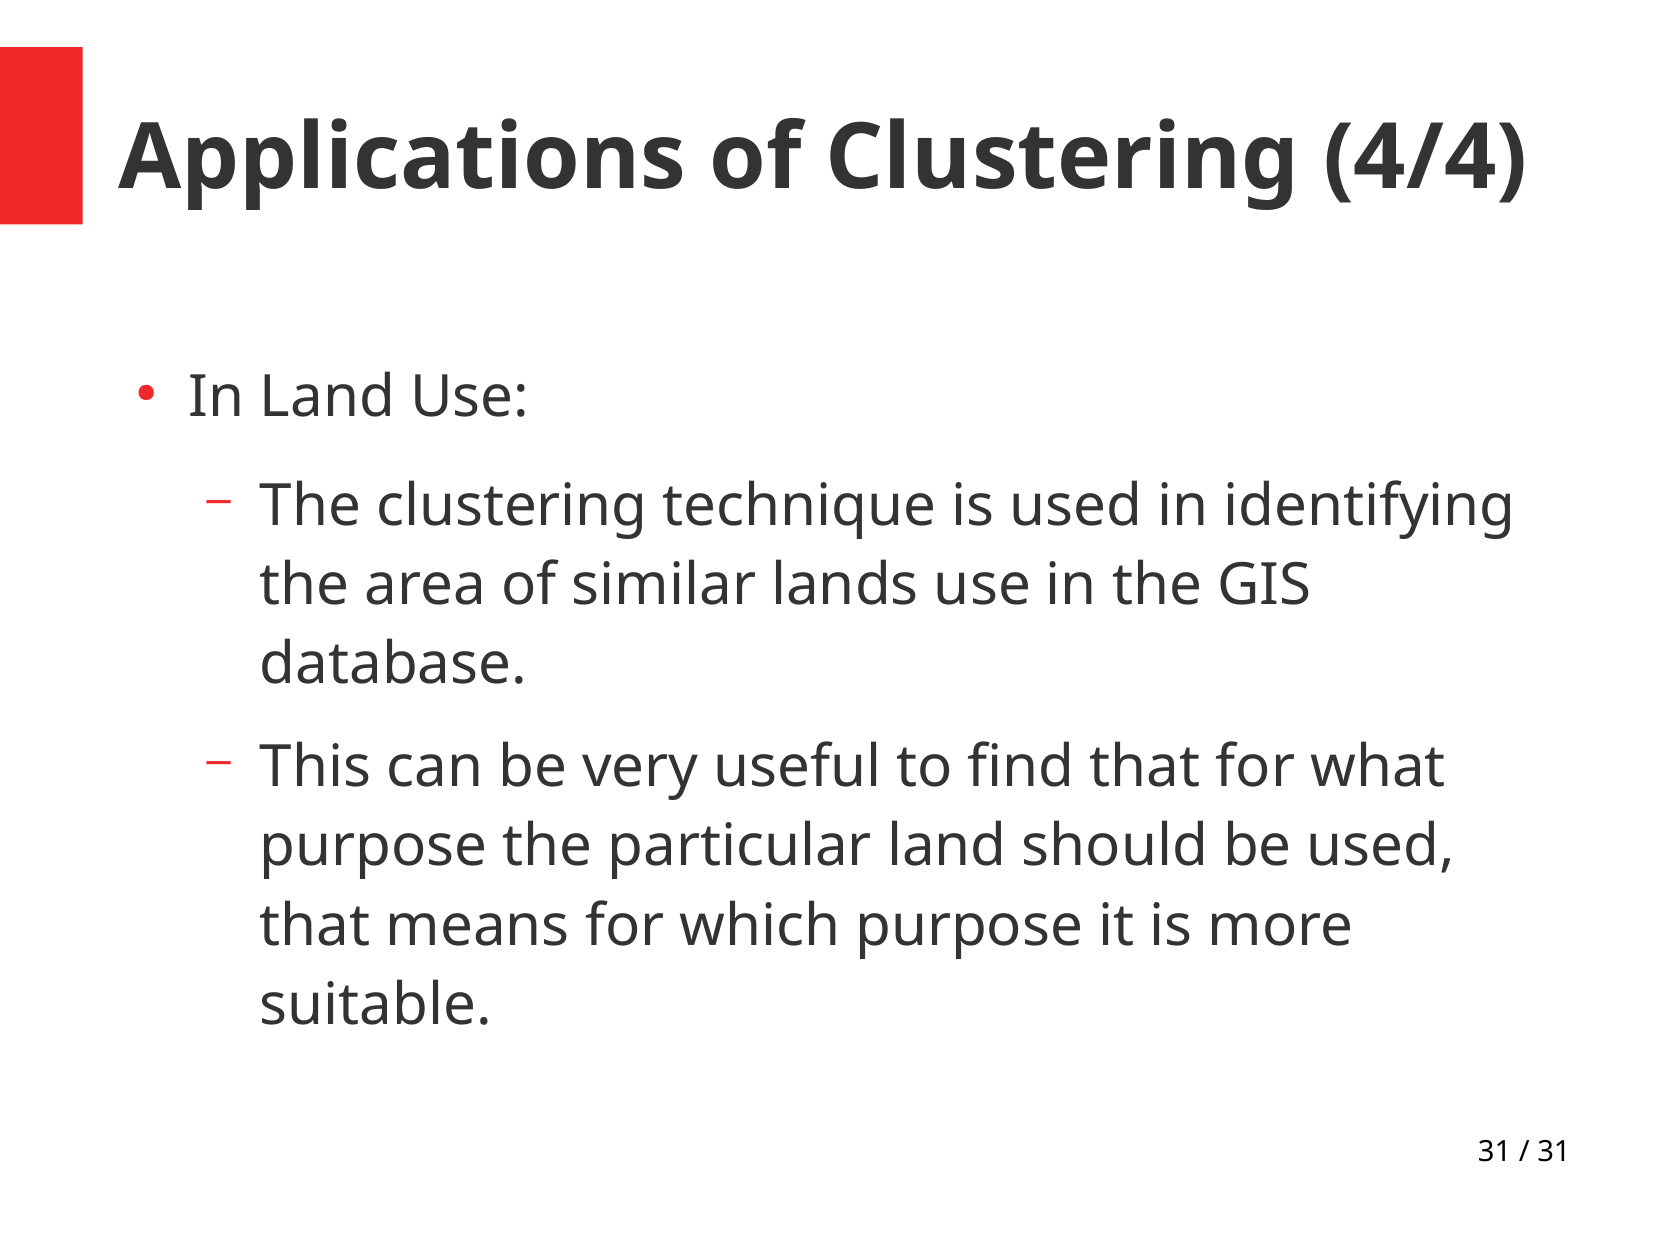

# Applications of Clustering (4/4)
In Land Use:
The clustering technique is used in identifying the area of similar lands use in the GIS database.
This can be very useful to find that for what purpose the particular land should be used, that means for which purpose it is more suitable.
31